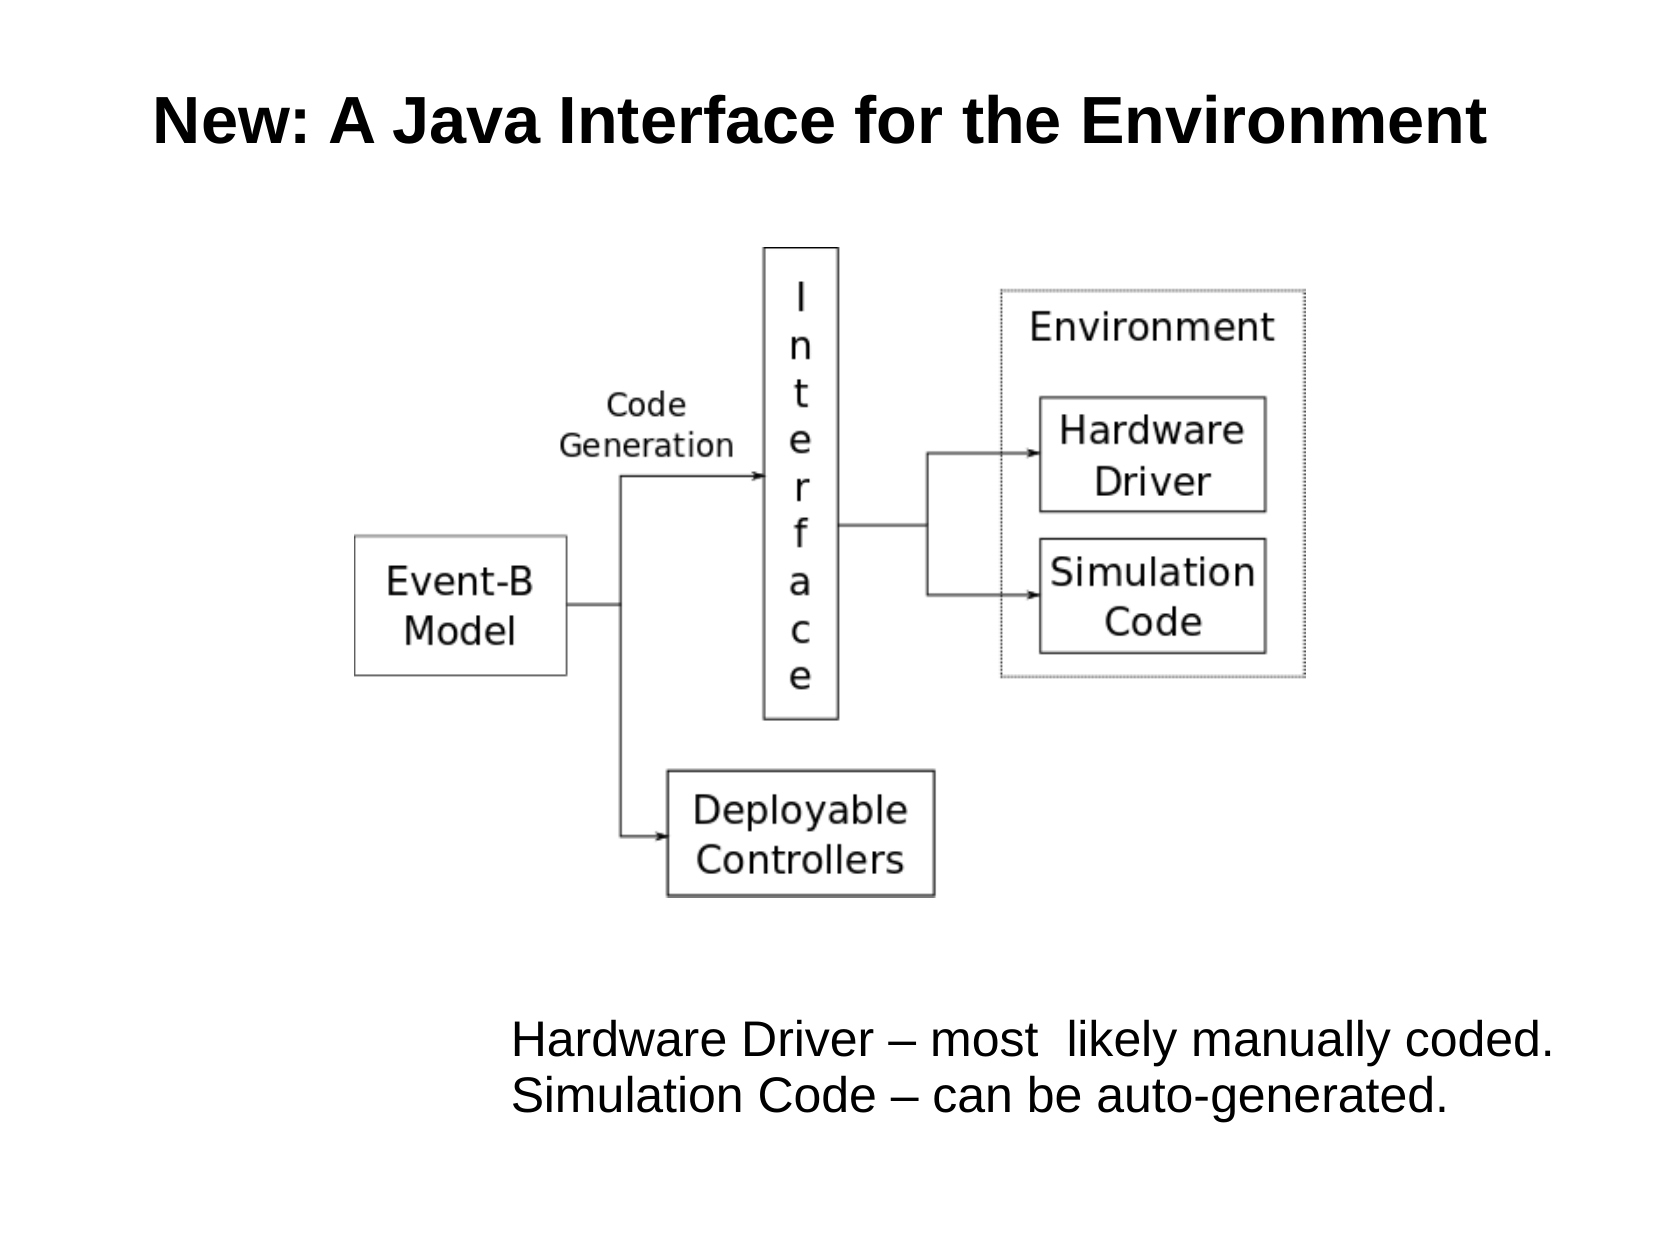

# New: A Java Interface for the Environment
Hardware Driver – most likely manually coded.
Simulation Code – can be auto-generated.